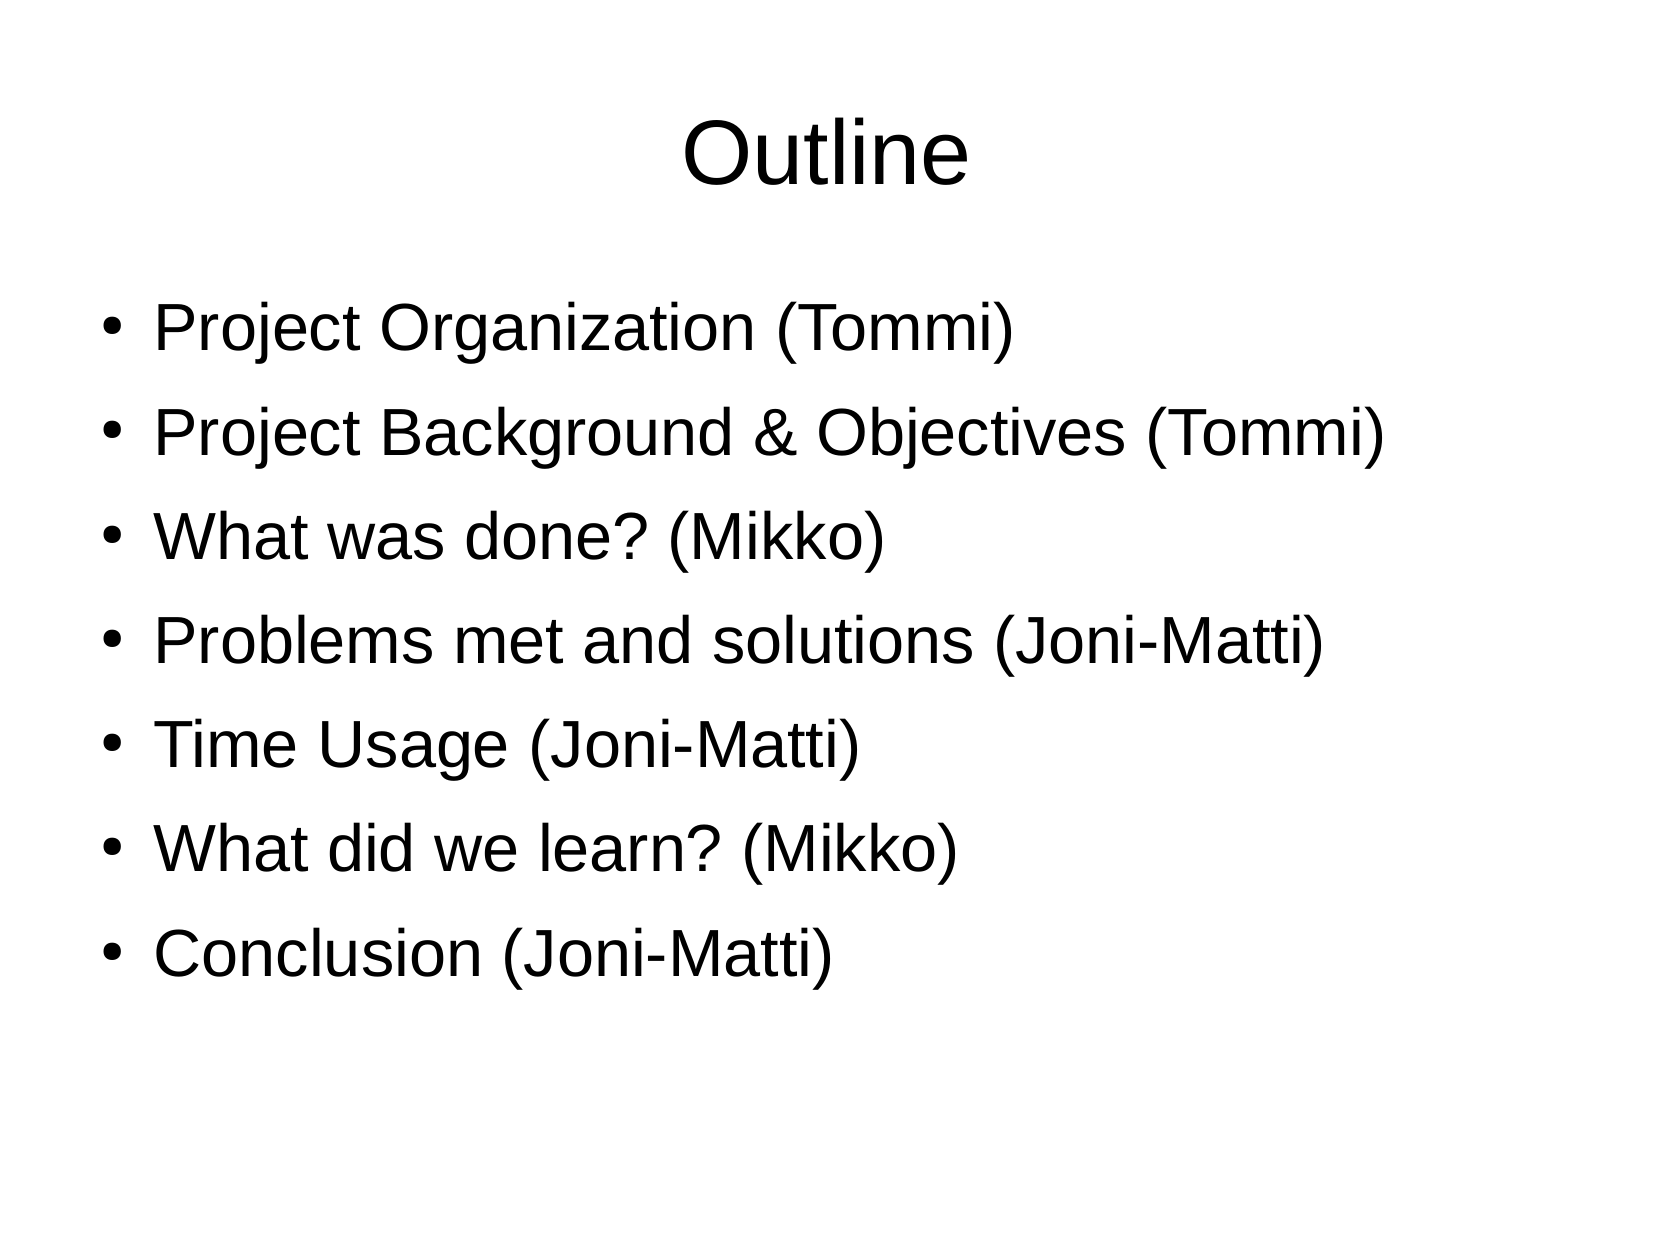

# Outline
Project Organization (Tommi)
Project Background & Objectives (Tommi)
What was done? (Mikko)
Problems met and solutions (Joni-Matti)
Time Usage (Joni-Matti)
What did we learn? (Mikko)
Conclusion (Joni-Matti)